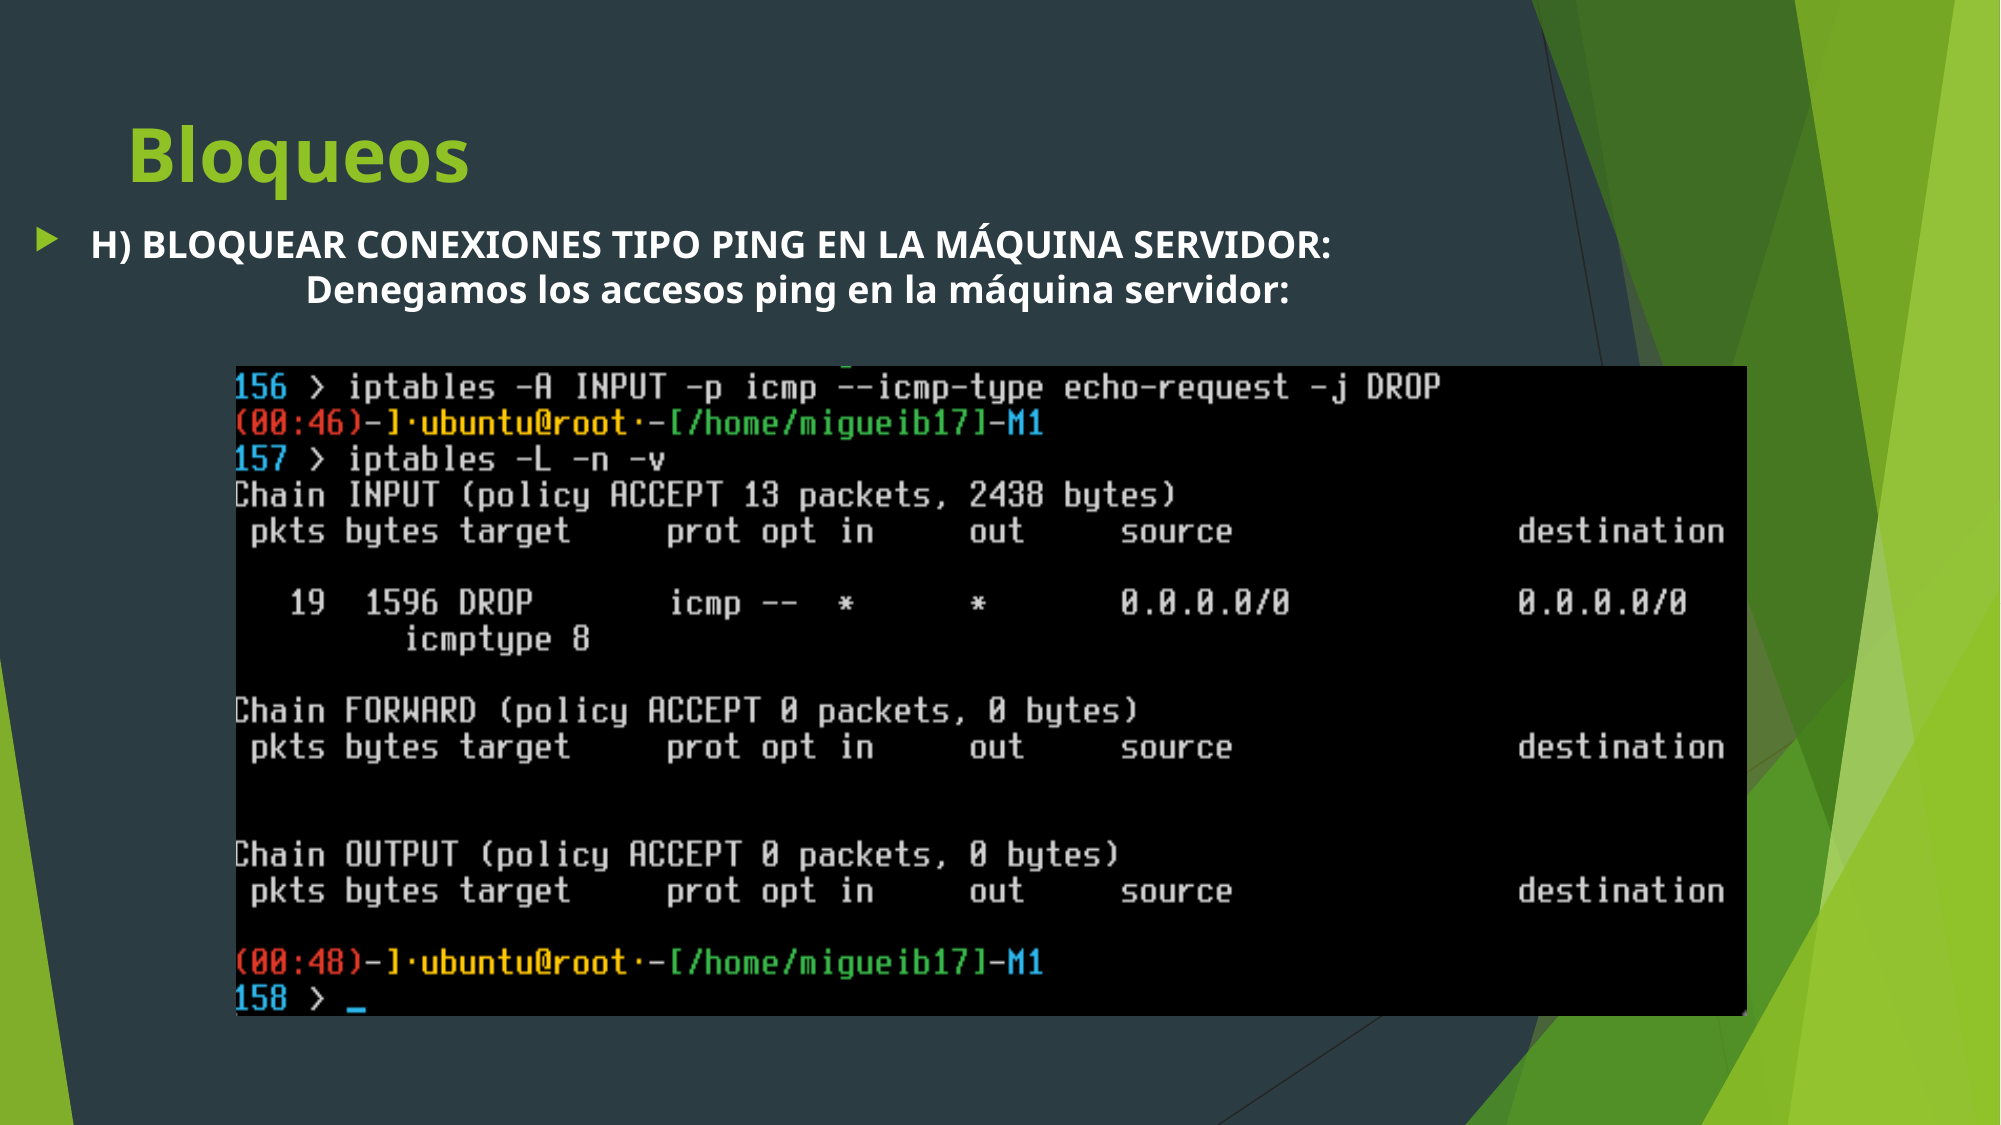

# Bloqueos
H) BLOQUEAR CONEXIONES TIPO PING EN LA MÁQUINA SERVIDOR:
 Denegamos los accesos ping en la máquina servidor: